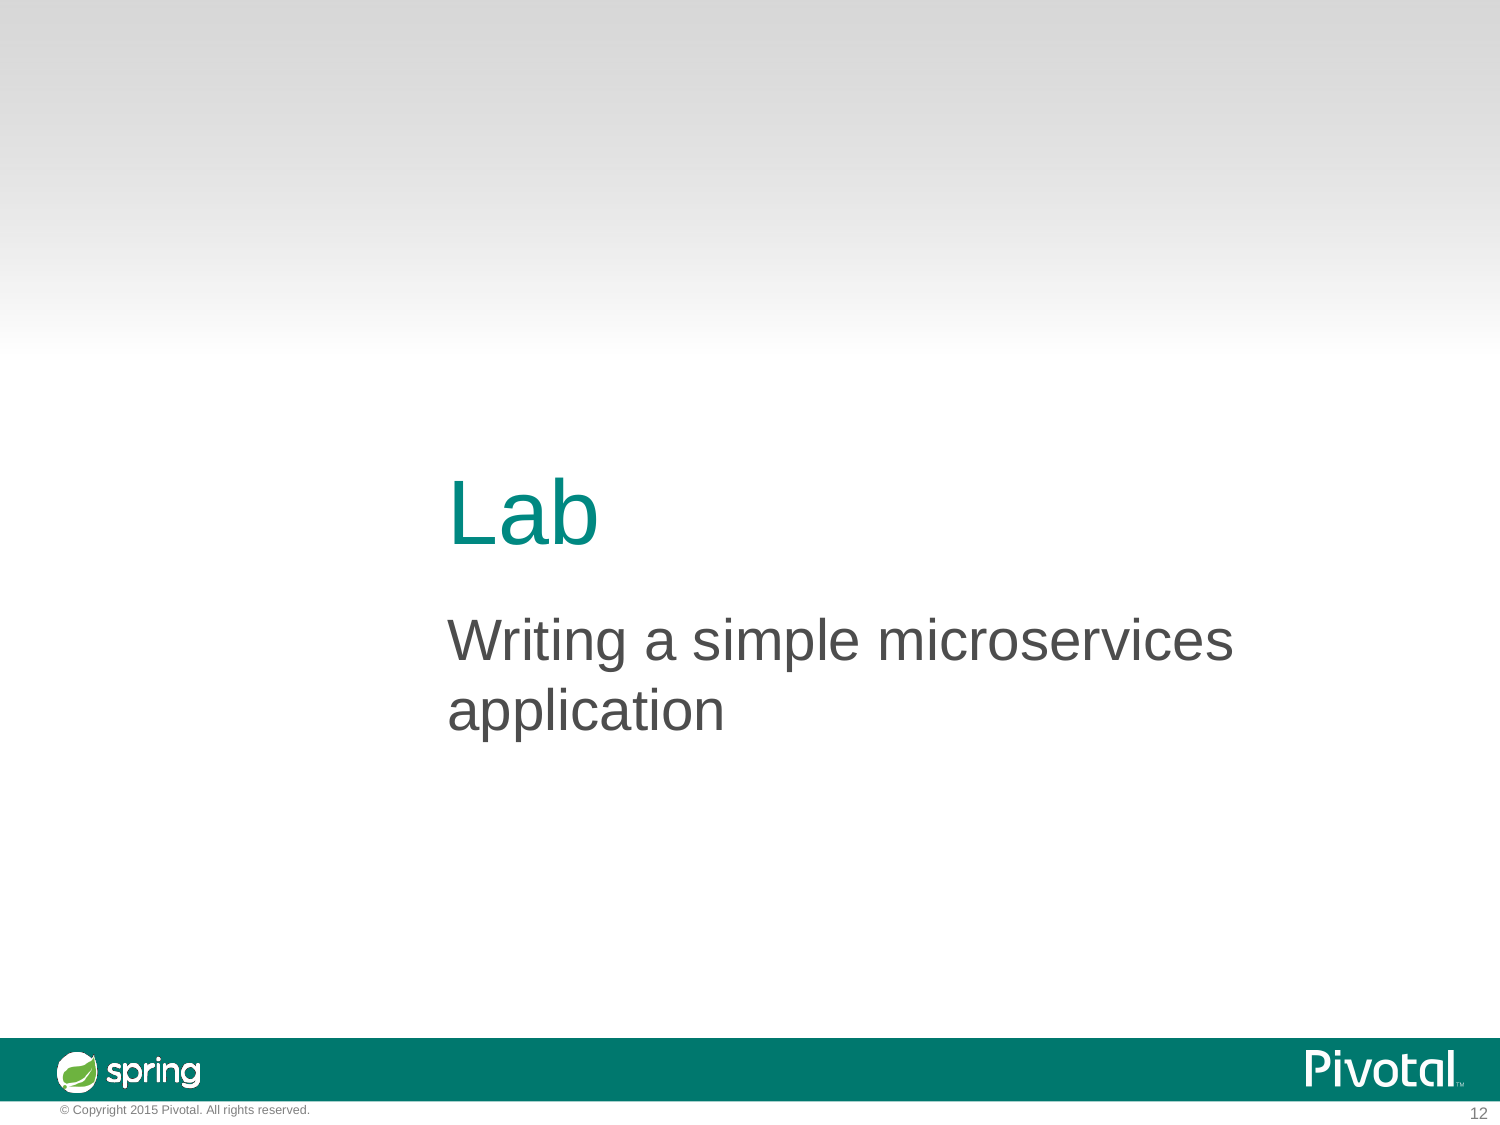

# Lab
Writing a simple microservices
application